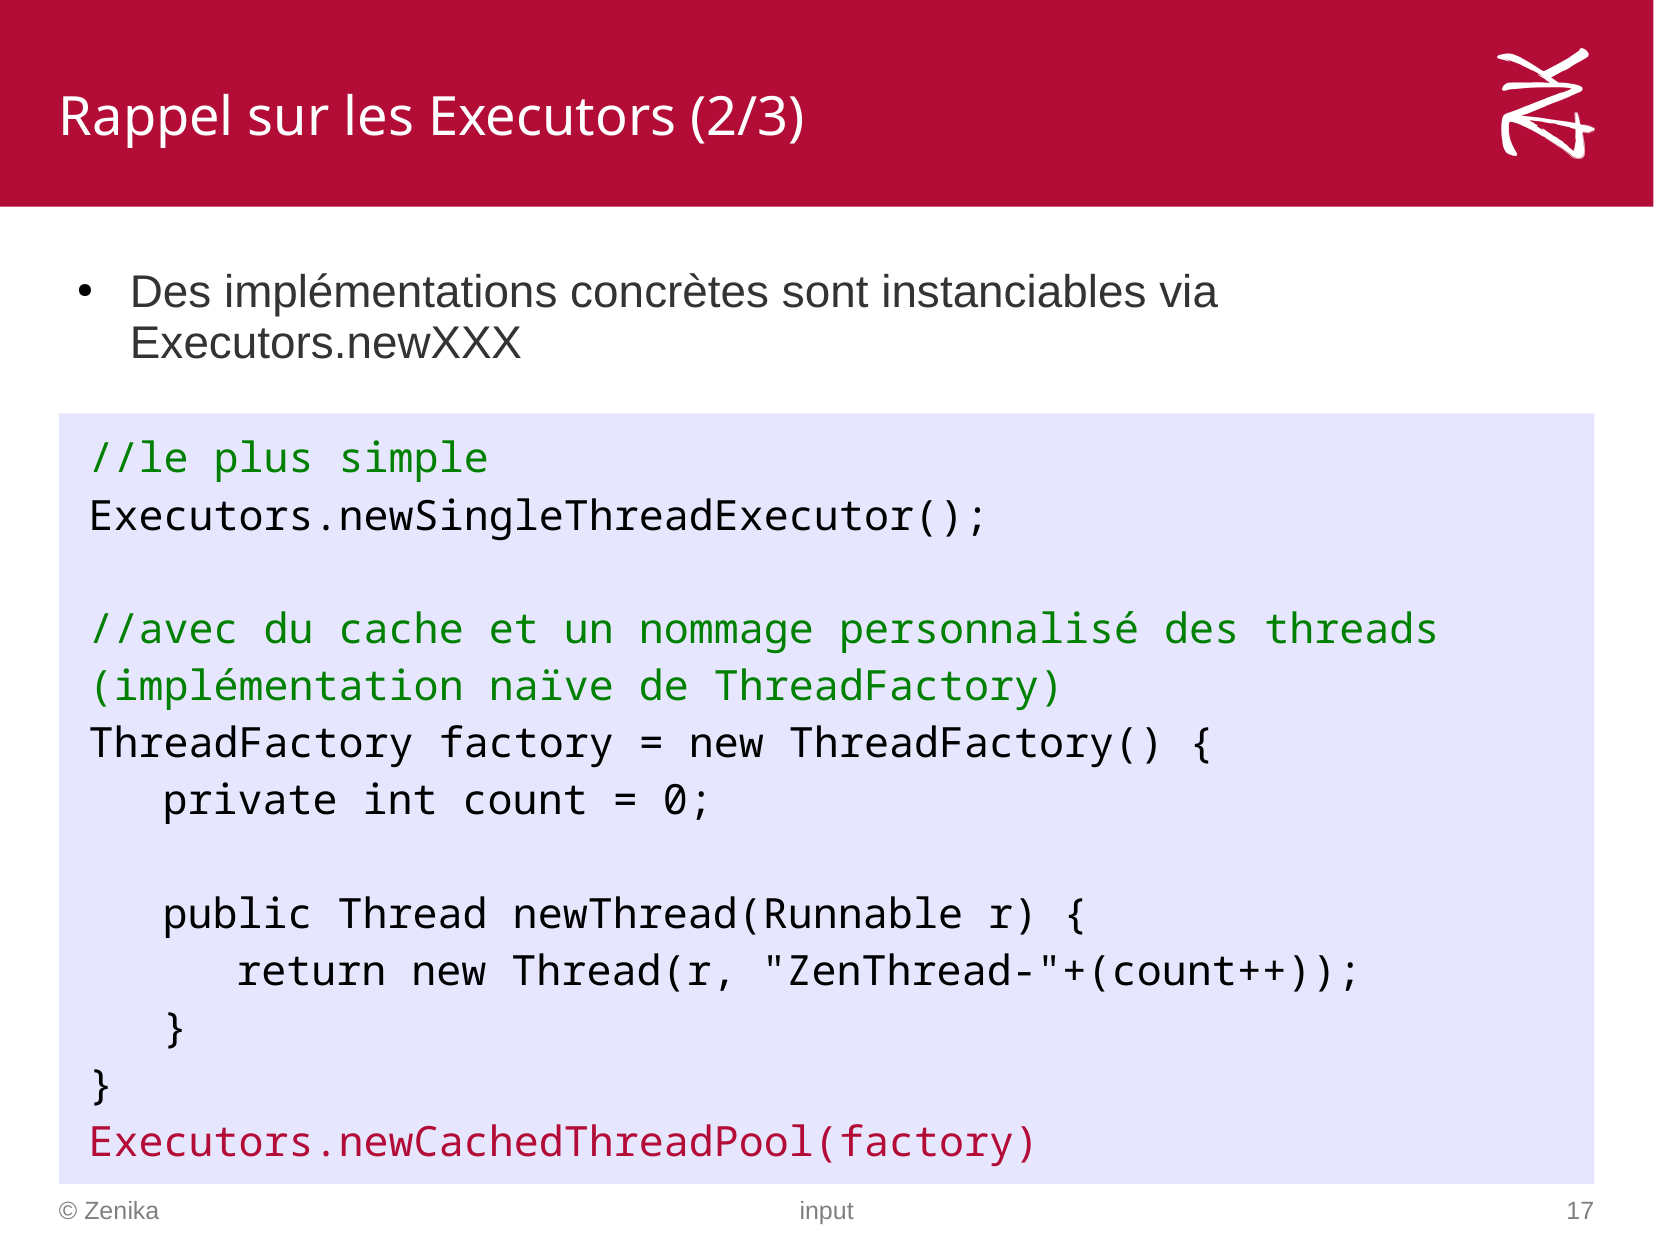

# Rappel sur les Executors (2/3)
Des implémentations concrètes sont instanciables via Executors.newXXX
//le plus simple
Executors.newSingleThreadExecutor();
//avec du cache et un nommage personnalisé des threads (implémentation naïve de ThreadFactory)
ThreadFactory factory = new ThreadFactory() {
	private int count = 0;
	public Thread newThread(Runnable r) {
		return new Thread(r, "ZenThread-"+(count++));
	}
}
Executors.newCachedThreadPool(factory)